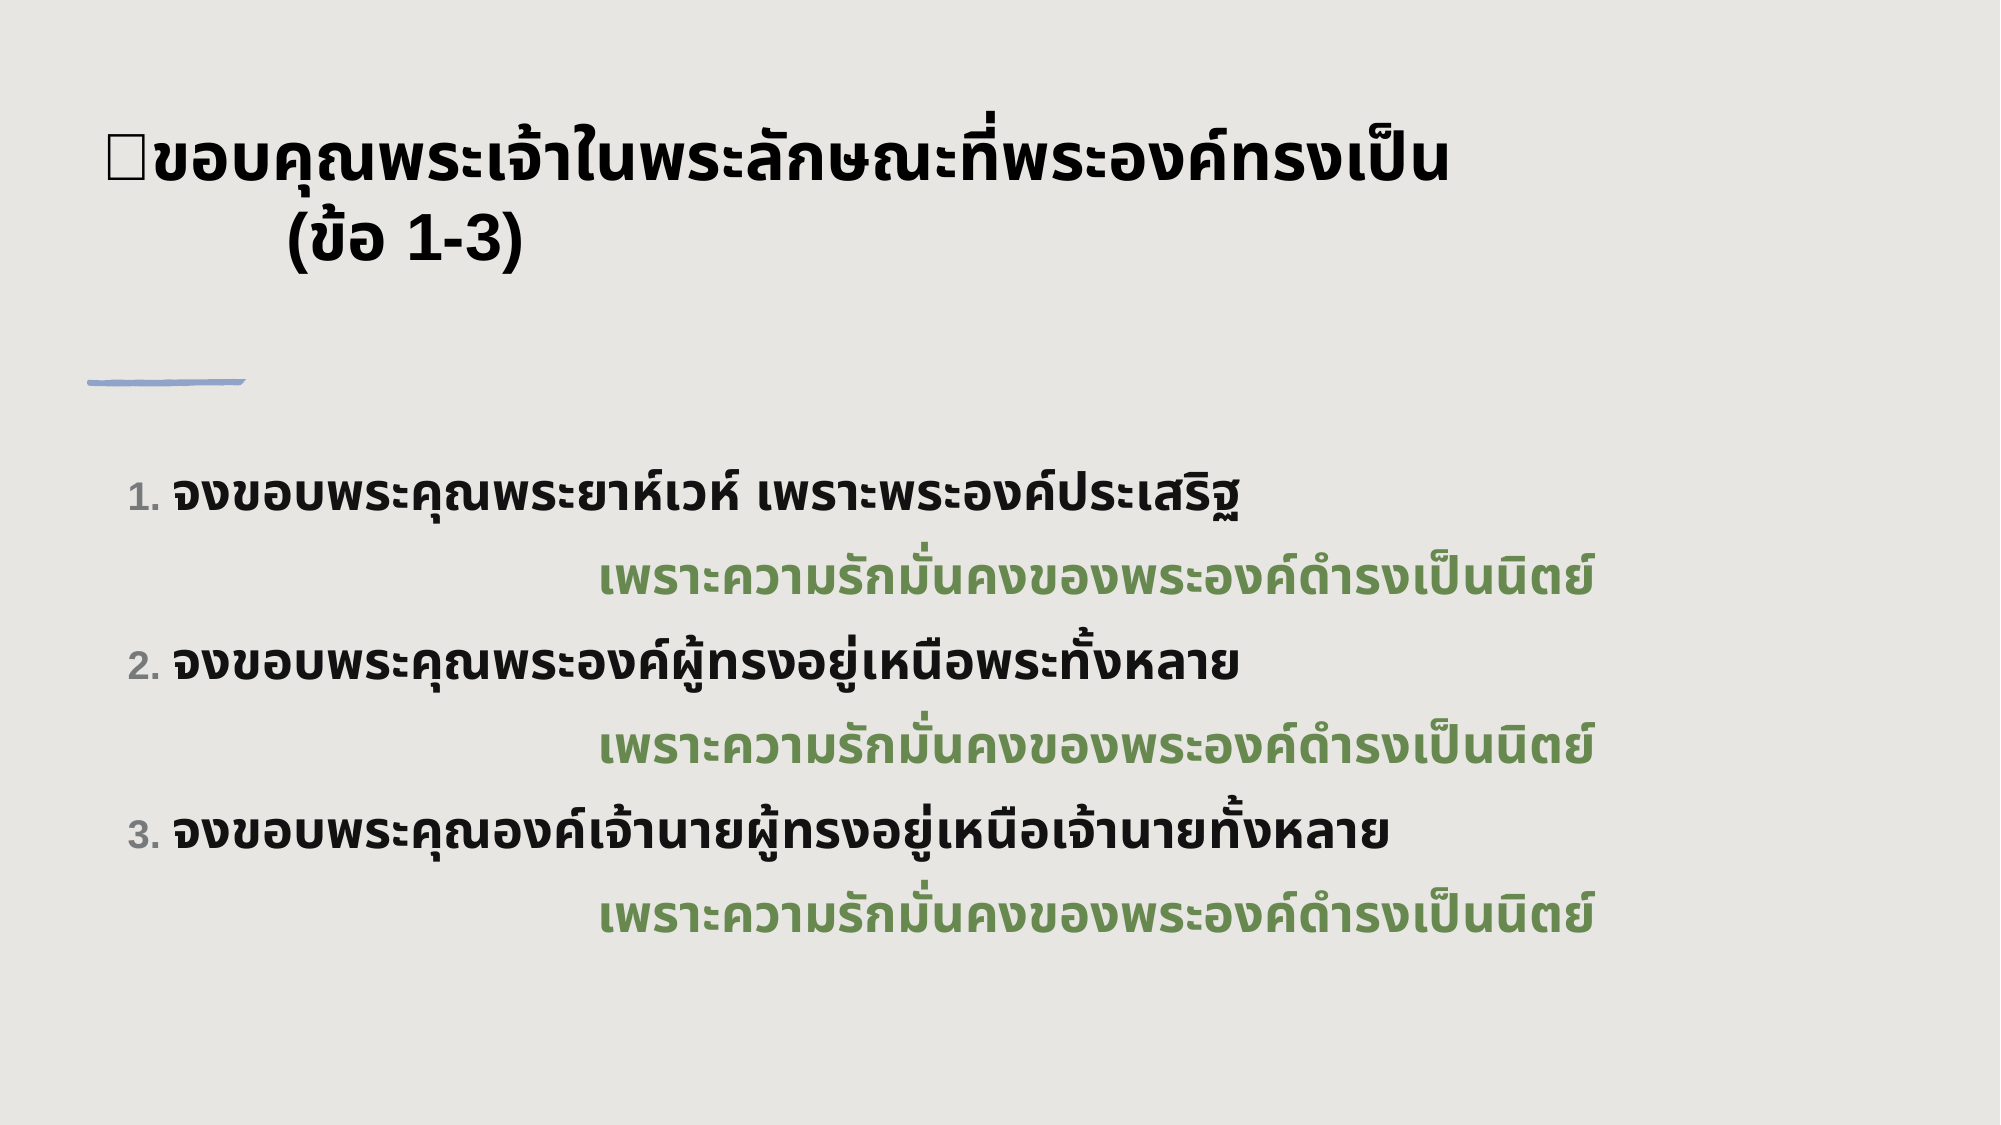

# 🙏ขอบคุณพระเจ้าในพระลักษณะที่พระองค์ทรงเป็น    (ข้อ 1-3)
1. จงขอบพระคุณพระยาห์เวห์ เพราะพระองค์ประเสริฐ
         เพราะความรักมั่นคงของพระองค์ดำรงเป็นนิตย์
2. จงขอบพระคุณพระองค์ผู้ทรงอยู่เหนือพระทั้งหลาย
         เพราะความรักมั่นคงของพระองค์ดำรงเป็นนิตย์
3. จงขอบพระคุณองค์เจ้านายผู้ทรงอยู่เหนือเจ้านายทั้งหลาย
         เพราะความรักมั่นคงของพระองค์ดำรงเป็นนิตย์